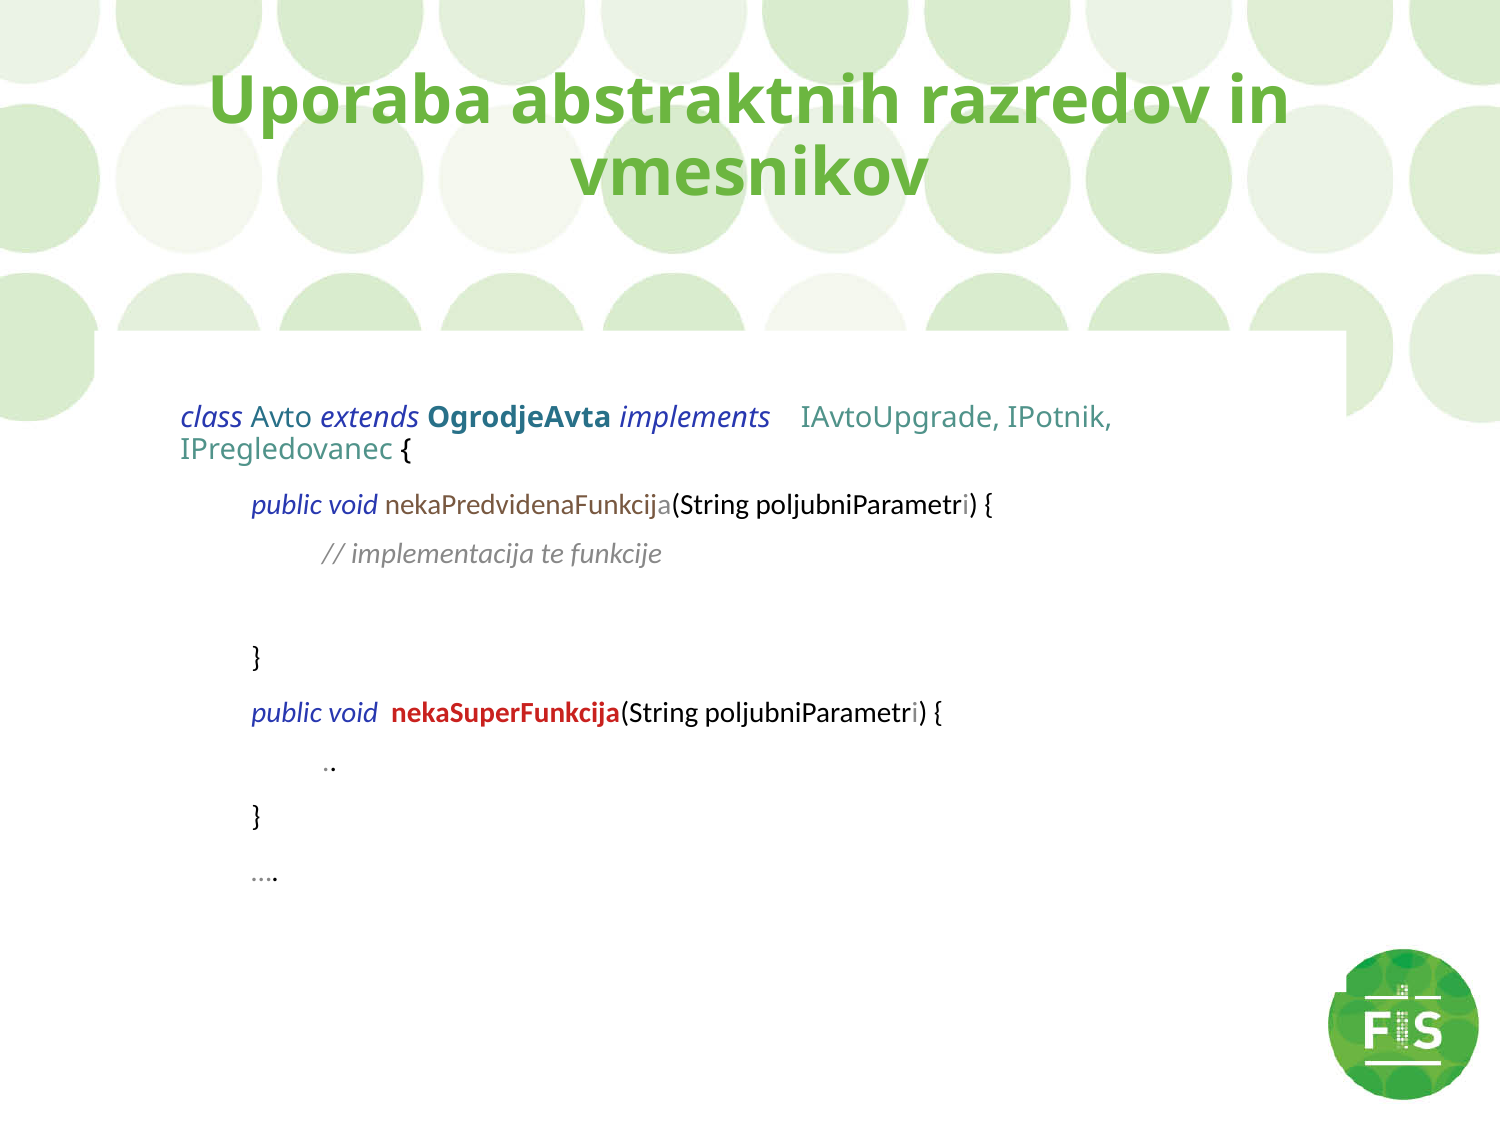

# Uporaba abstraktnih razredov in vmesnikov
class Avto extends OgrodjeAvta implements IAvtoUpgrade, IPotnik, IPregledovanec {
public void nekaPredvidenaFunkcija(String poljubniParametri) {
// implementacija te funkcije
}
public void nekaSuperFunkcija(String poljubniParametri) {
..
}
….